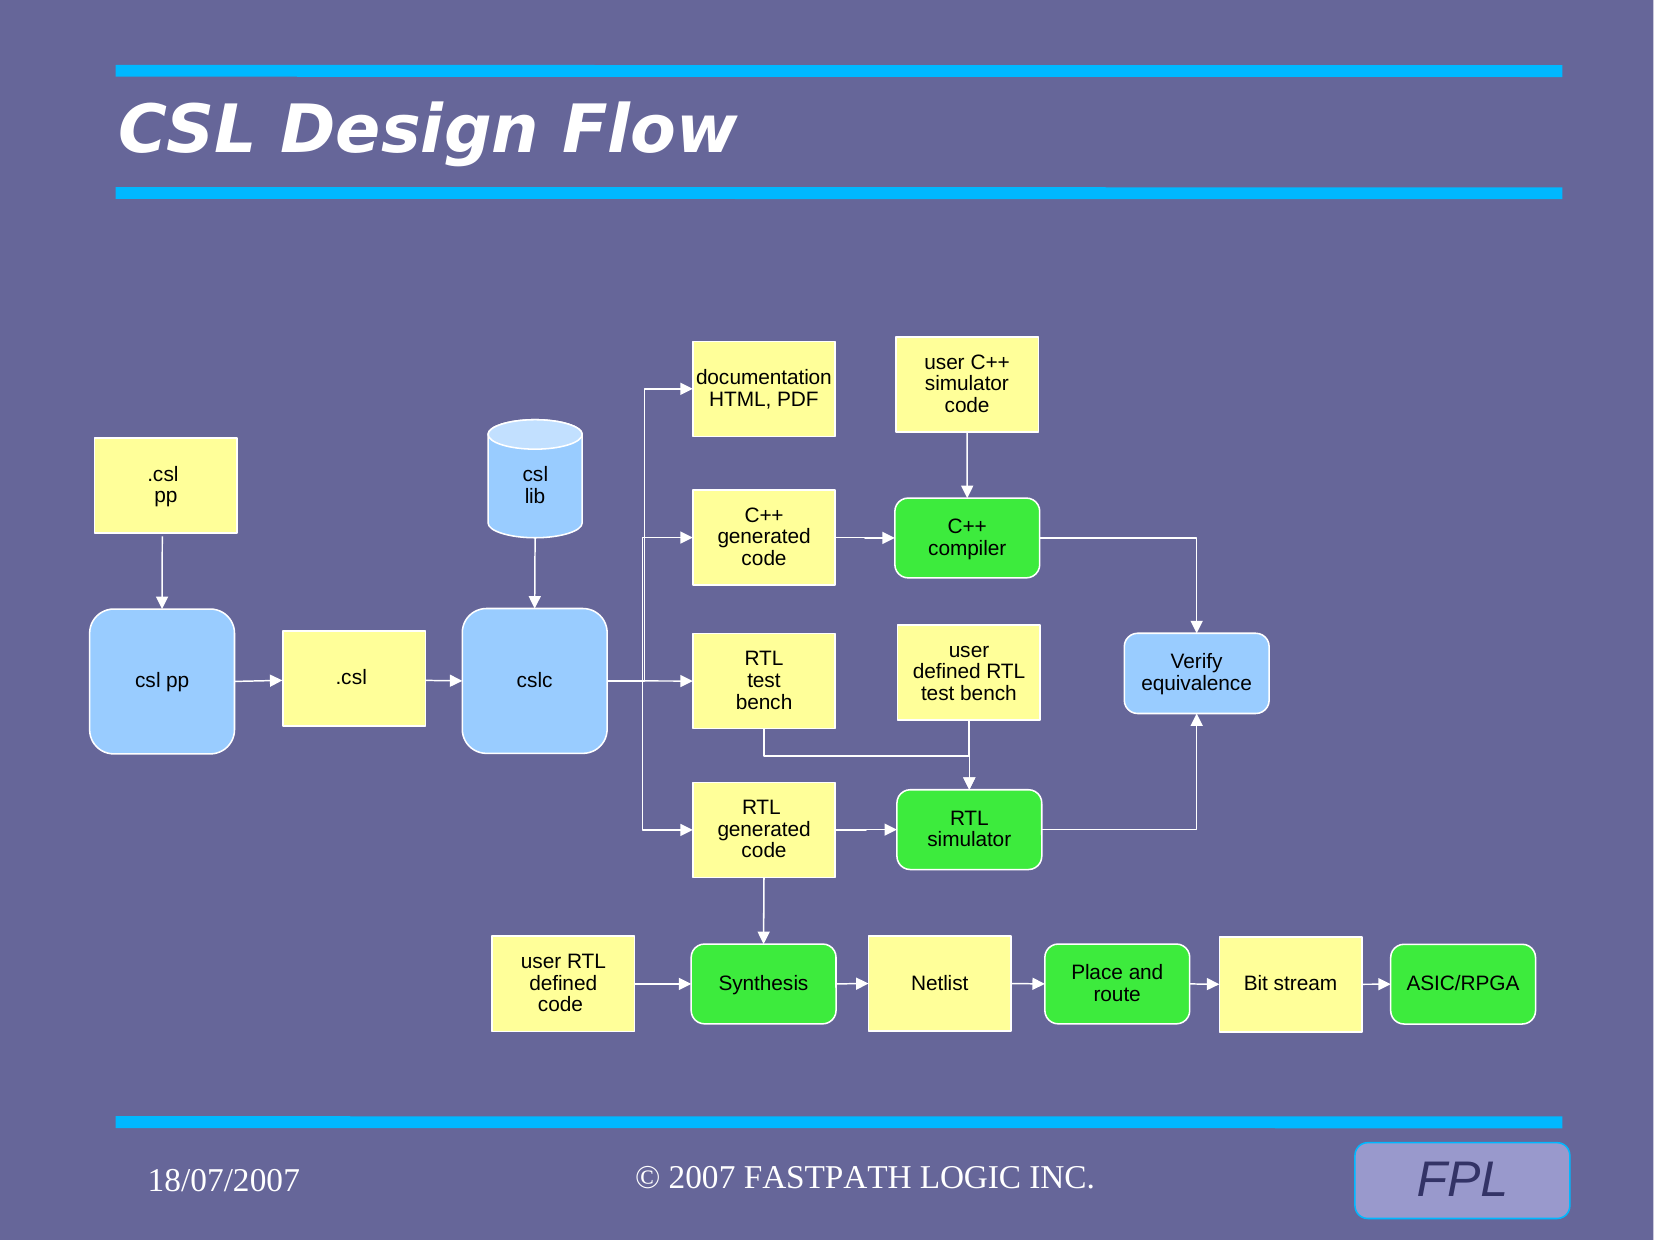

# CSL Design Flow
user C++
simulator
code
documentation
HTML, PDF
csl
lib
.csl
pp
C++
generated
code
C++
compiler
cslc
csl pp
user
defined RTL
test bench
.csl
Verify
equivalence
RTL
test
bench
RTL
generated
code
RTL
simulator
Netlist
user RTL
defined
code
Bit stream
Synthesis
Place and
route
ASIC/RPGA
© 2007 FASTPATH LOGIC INC.
18/07/2007